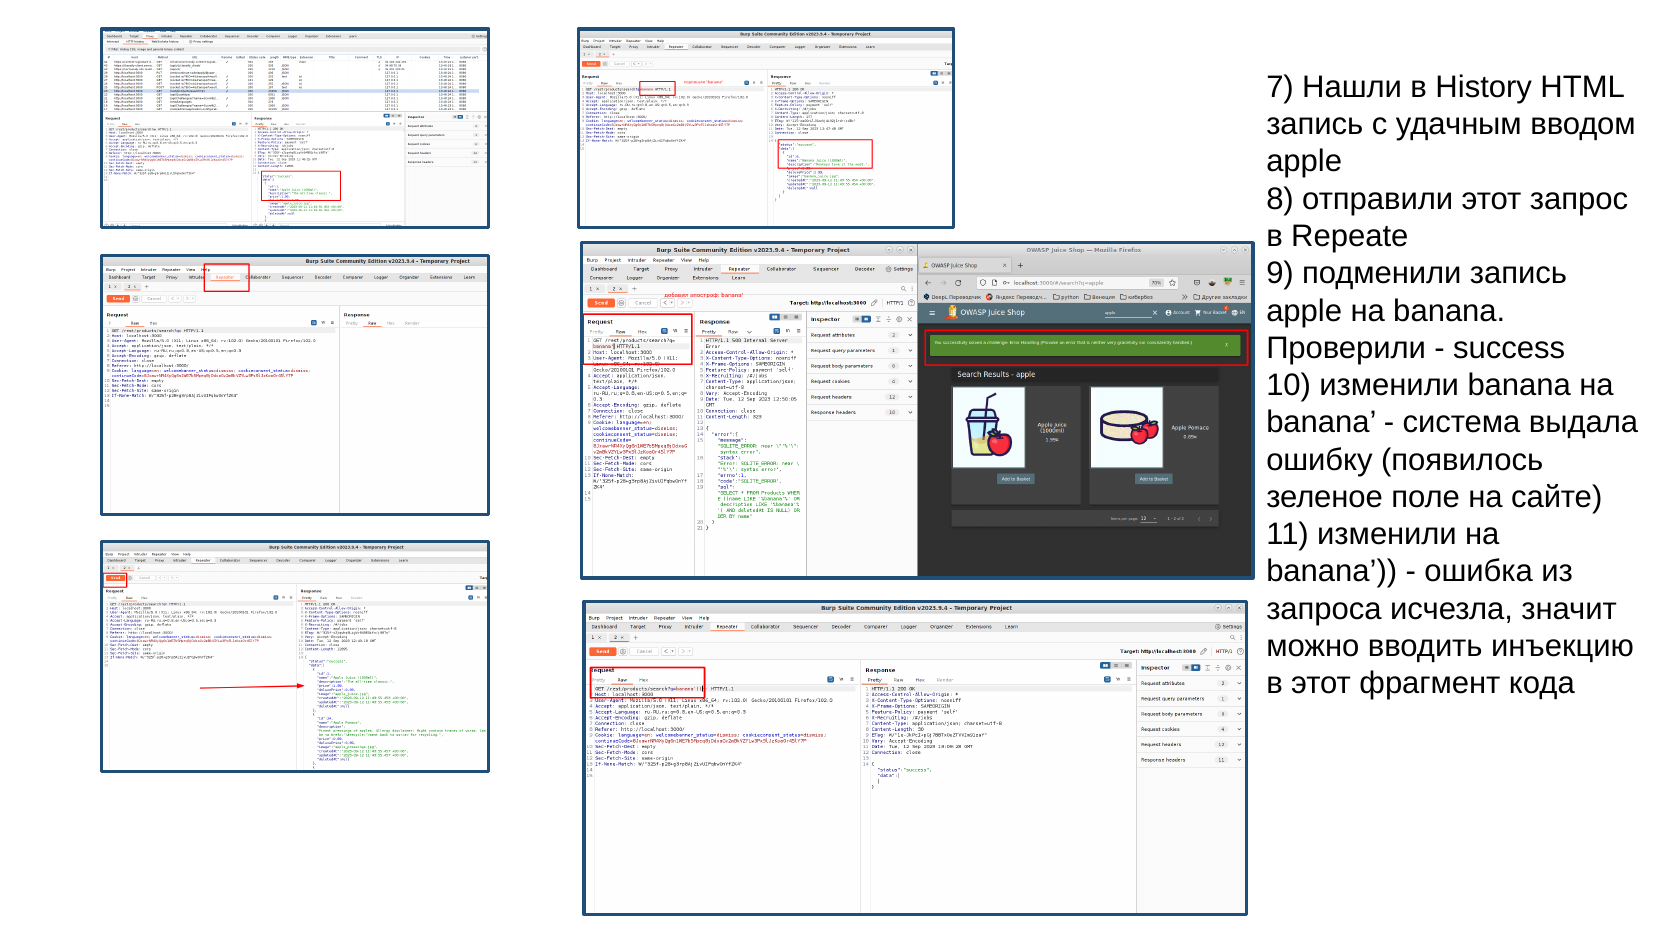

7) Нашли в History HTML запись с удачным вводом apple
8) отправили этот запрос в Repeate
9) подменили запись apple на banana. Проверили - success
10) изменили banana на banana’ - система выдала ошибку (появилось зеленое поле на сайте)
11) изменили на banana’)) - ошибка из запроса исчезла, значит можно вводить инъекцию в этот фрагмент кода